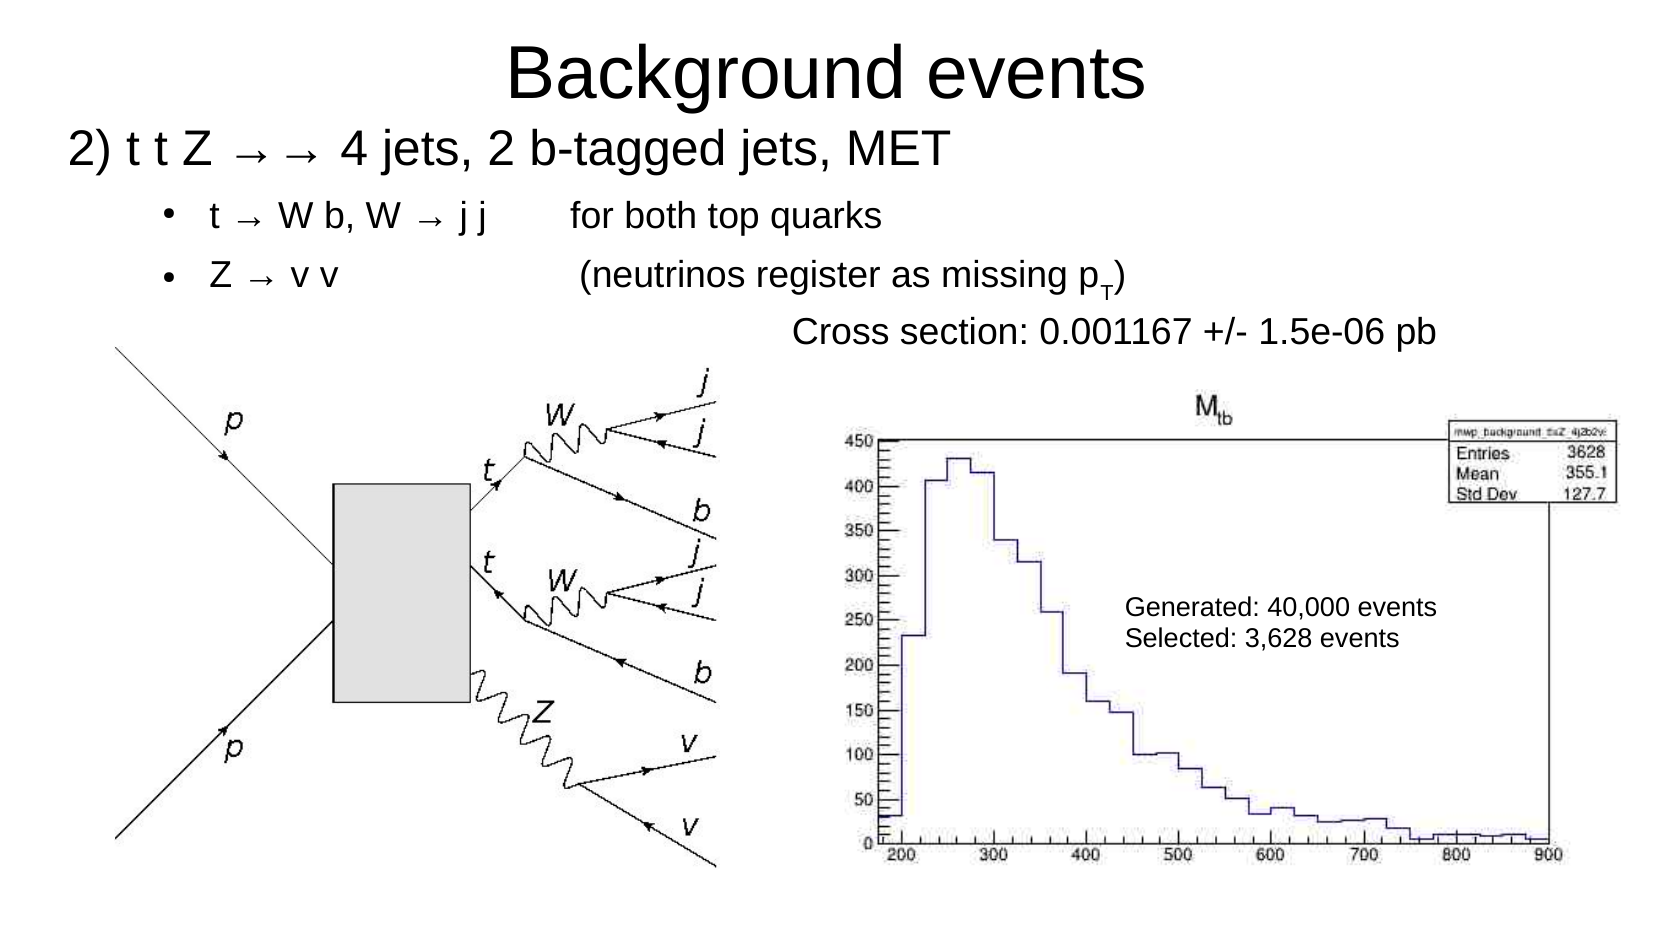

# Background events
2) t t Z →→ 4 jets, 2 b-tagged jets, MET
t → W b, W → j j for both top quarks
Z → v v (neutrinos register as missing pT)
Cross section: 0.001167 +/- 1.5e-06 pb
Generated: 40,000 events
Selected: 3,628 events